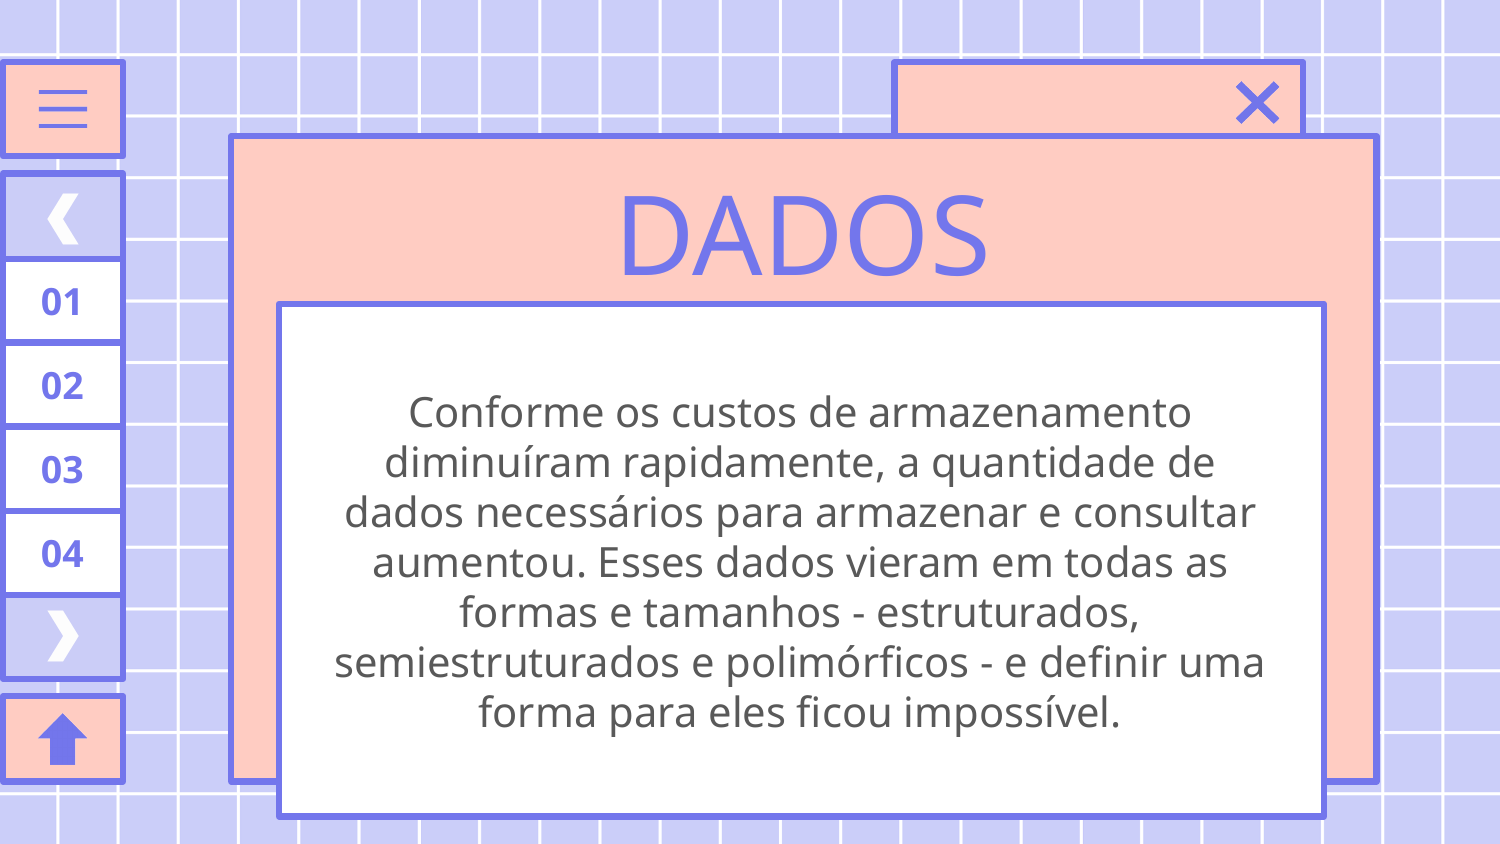

# DADOS
01
Conforme os custos de armazenamento diminuíram rapidamente, a quantidade de dados necessários para armazenar e consultar aumentou. Esses dados vieram em todas as formas e tamanhos - estruturados, semiestruturados e polimórficos - e definir uma forma para eles ficou impossível.
02
03
04
ATOMICIDADE:
A atomicidade garante que cada transação seja tratada como uma única "unidade", que é bem-sucedida ou falha completamente: se alguma das instruções que constituem uma transação não for concluída, a transação inteira falhará e o banco de dados permanecerá inalterado.